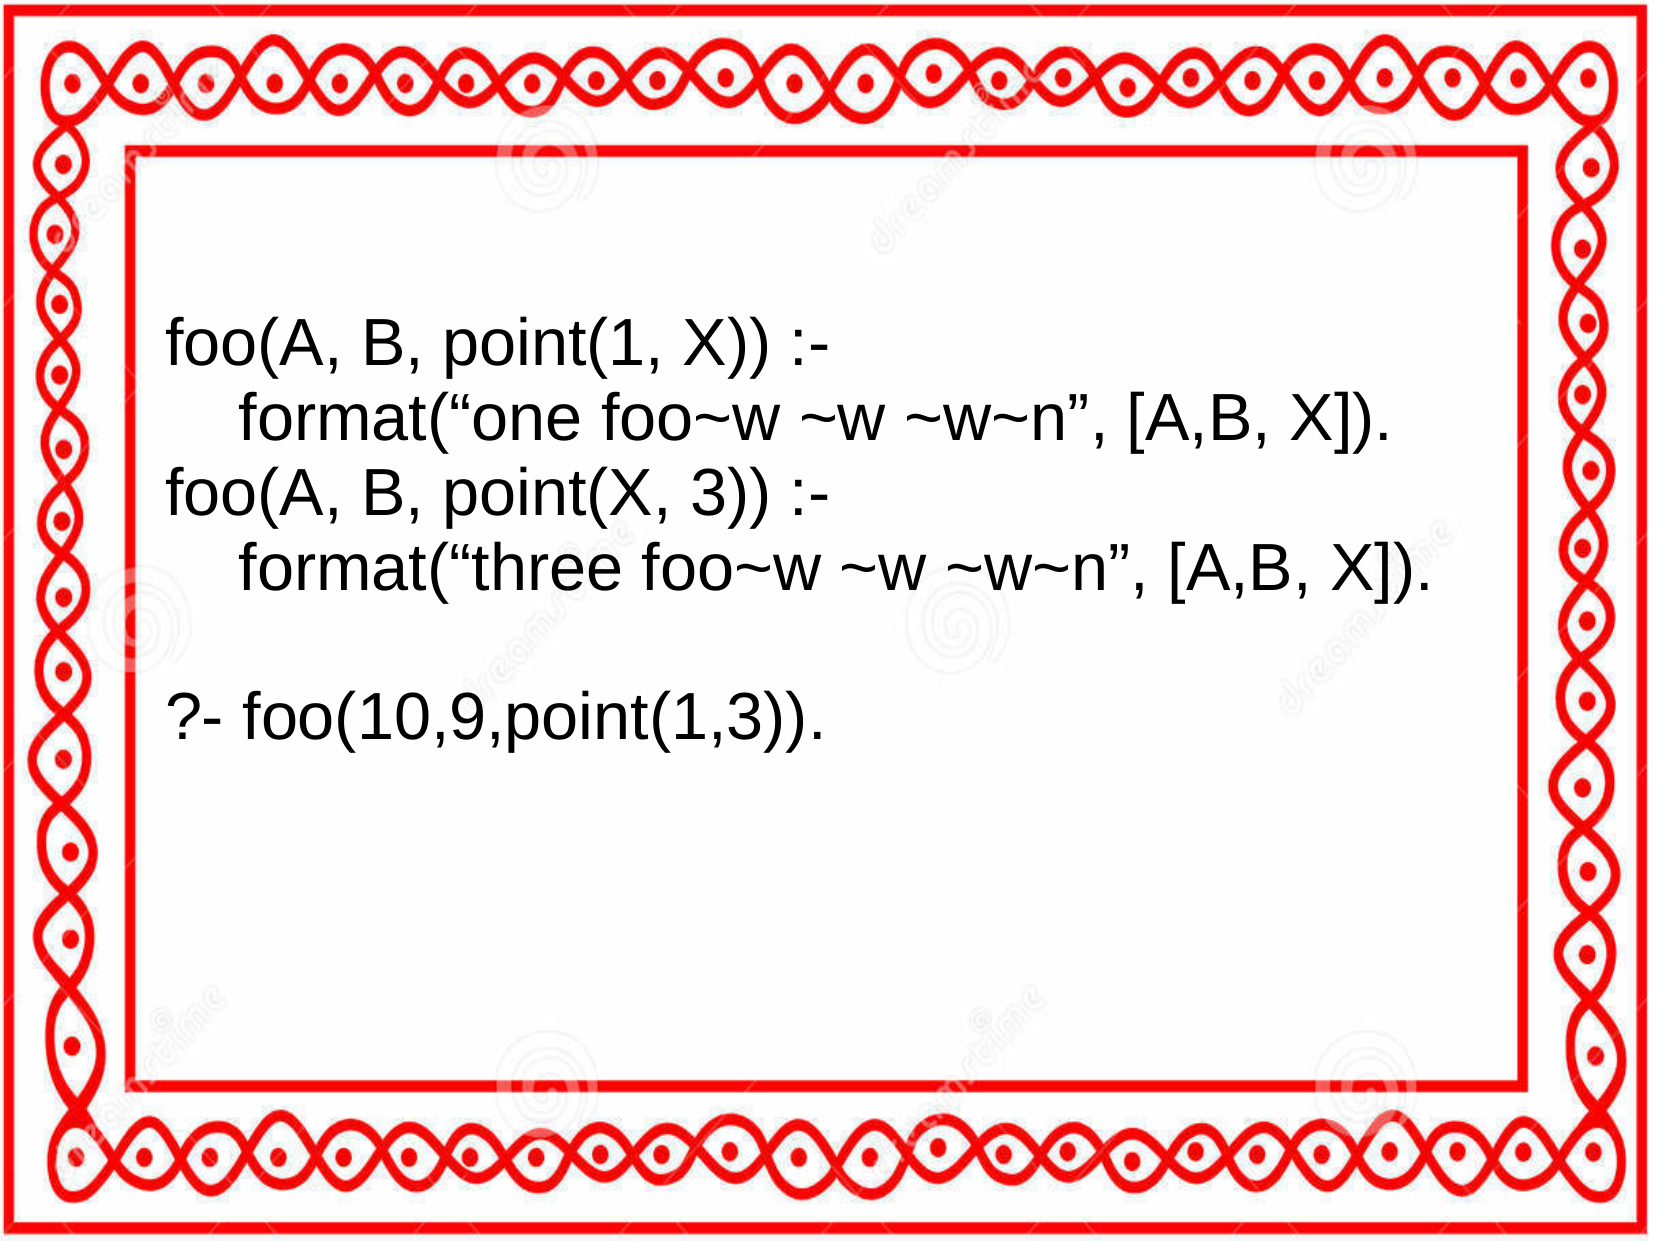

# foo(A, B, point(1, X)) :-
 format(“one foo~w ~w ~w~n”, [A,B, X]).
foo(A, B, point(X, 3)) :-
 format(“three foo~w ~w ~w~n”, [A,B, X]).
?- foo(10,9,point(1,3)).